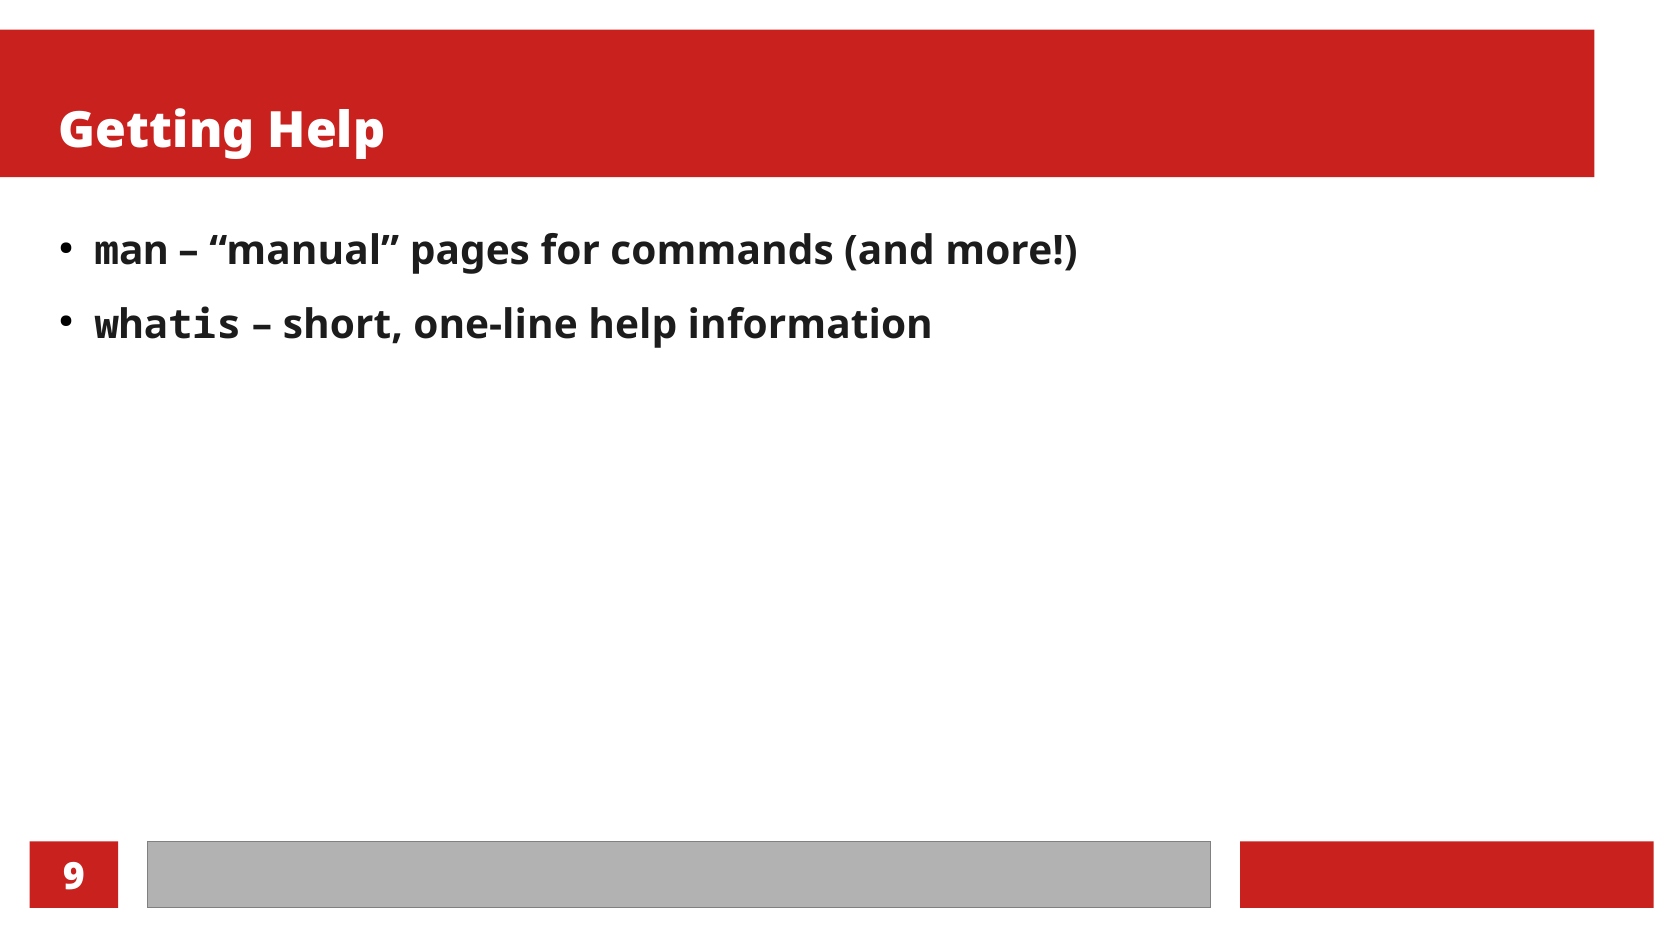

# Getting Help
man – “manual” pages for commands (and more!)
whatis – short, one-line help information
9